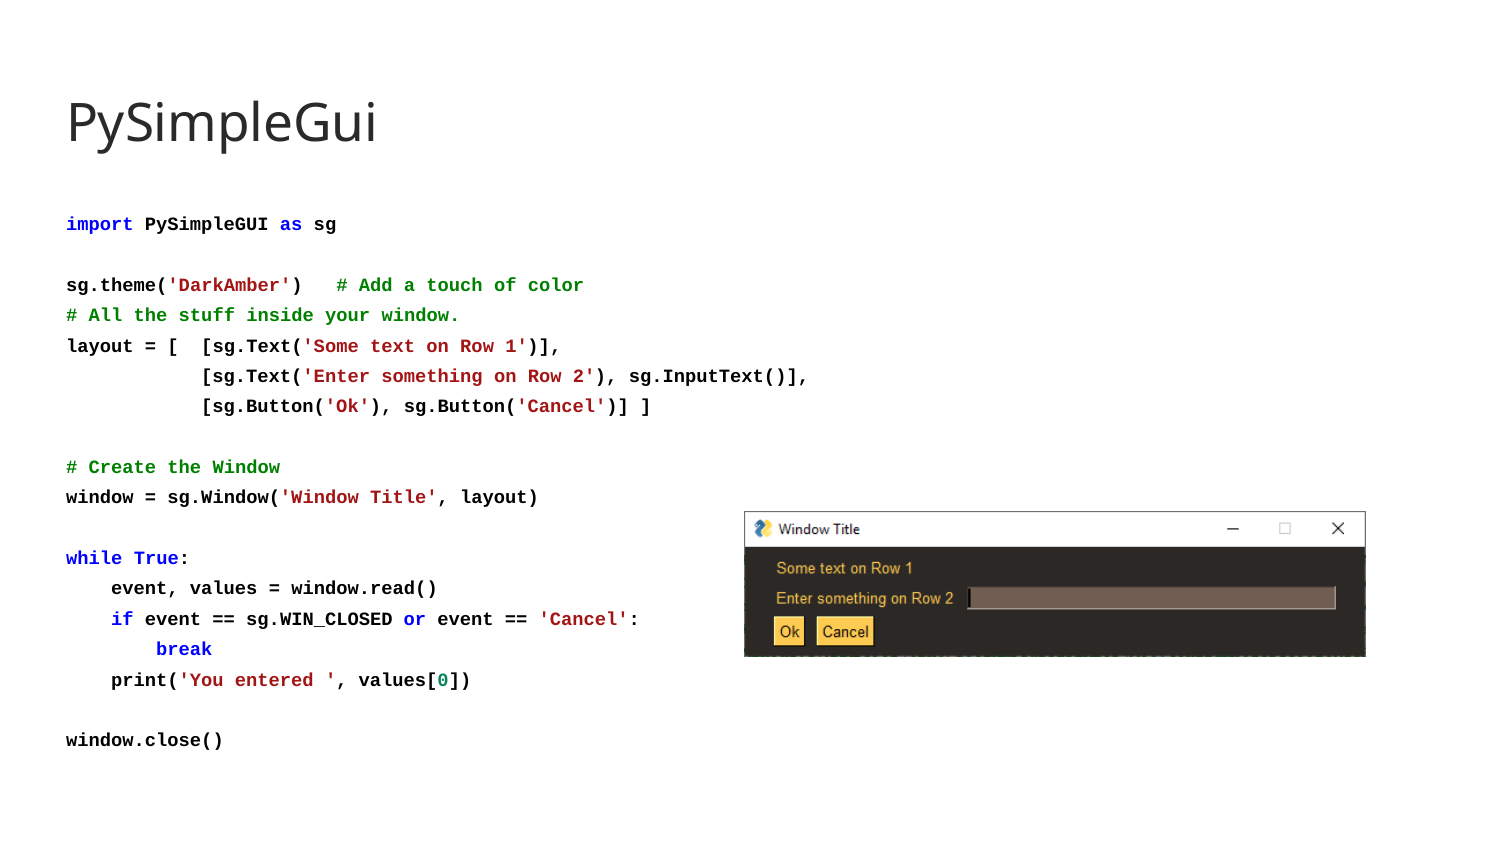

# PySimpleGui
import PySimpleGUI as sg
sg.theme('DarkAmber') # Add a touch of color
# All the stuff inside your window.
layout = [ [sg.Text('Some text on Row 1')],
 [sg.Text('Enter something on Row 2'), sg.InputText()],
 [sg.Button('Ok'), sg.Button('Cancel')] ]
# Create the Window
window = sg.Window('Window Title', layout)
while True:
 event, values = window.read()
 if event == sg.WIN_CLOSED or event == 'Cancel':
 break
 print('You entered ', values[0])
window.close()